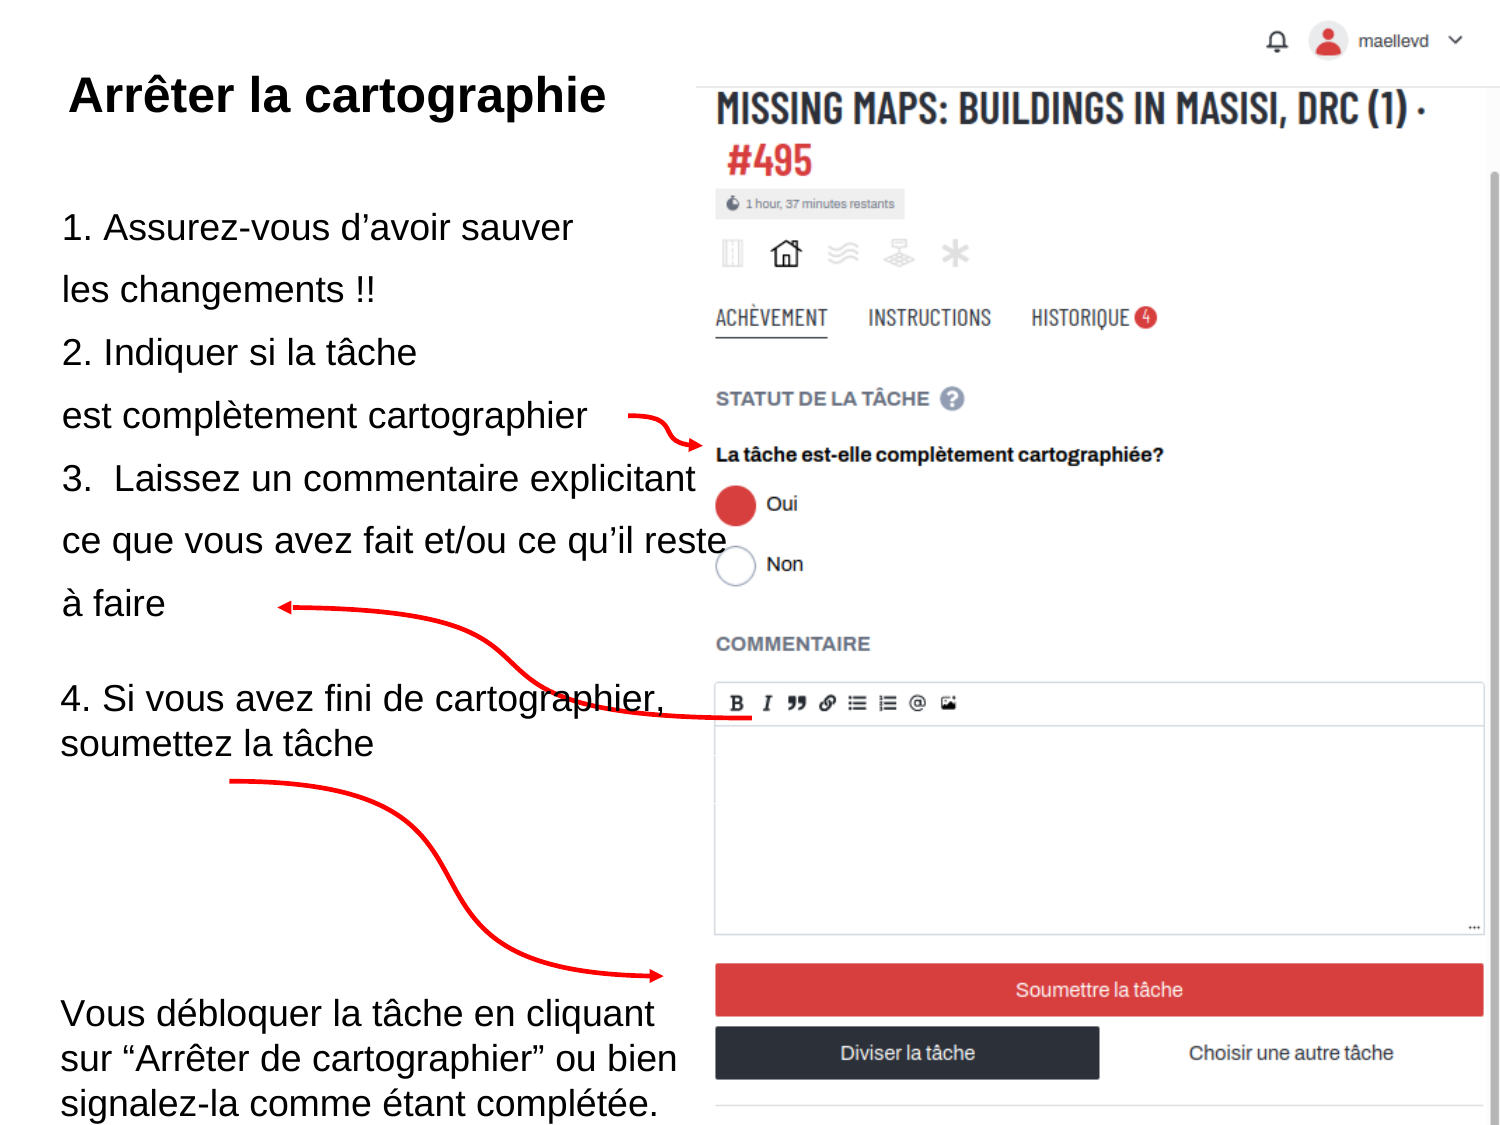

Arrêter la cartographie
1. Assurez-vous d’avoir sauver
les changements !!
2. Indiquer si la tâche
est complètement cartographier
3. Laissez un commentaire explicitant
ce que vous avez fait et/ou ce qu’il reste
à faire
4. Si vous avez fini de cartographier, soumettez la tâche
Vous débloquer la tâche en cliquant sur “Arrêter de cartographier” ou bien signalez-la comme étant complétée.